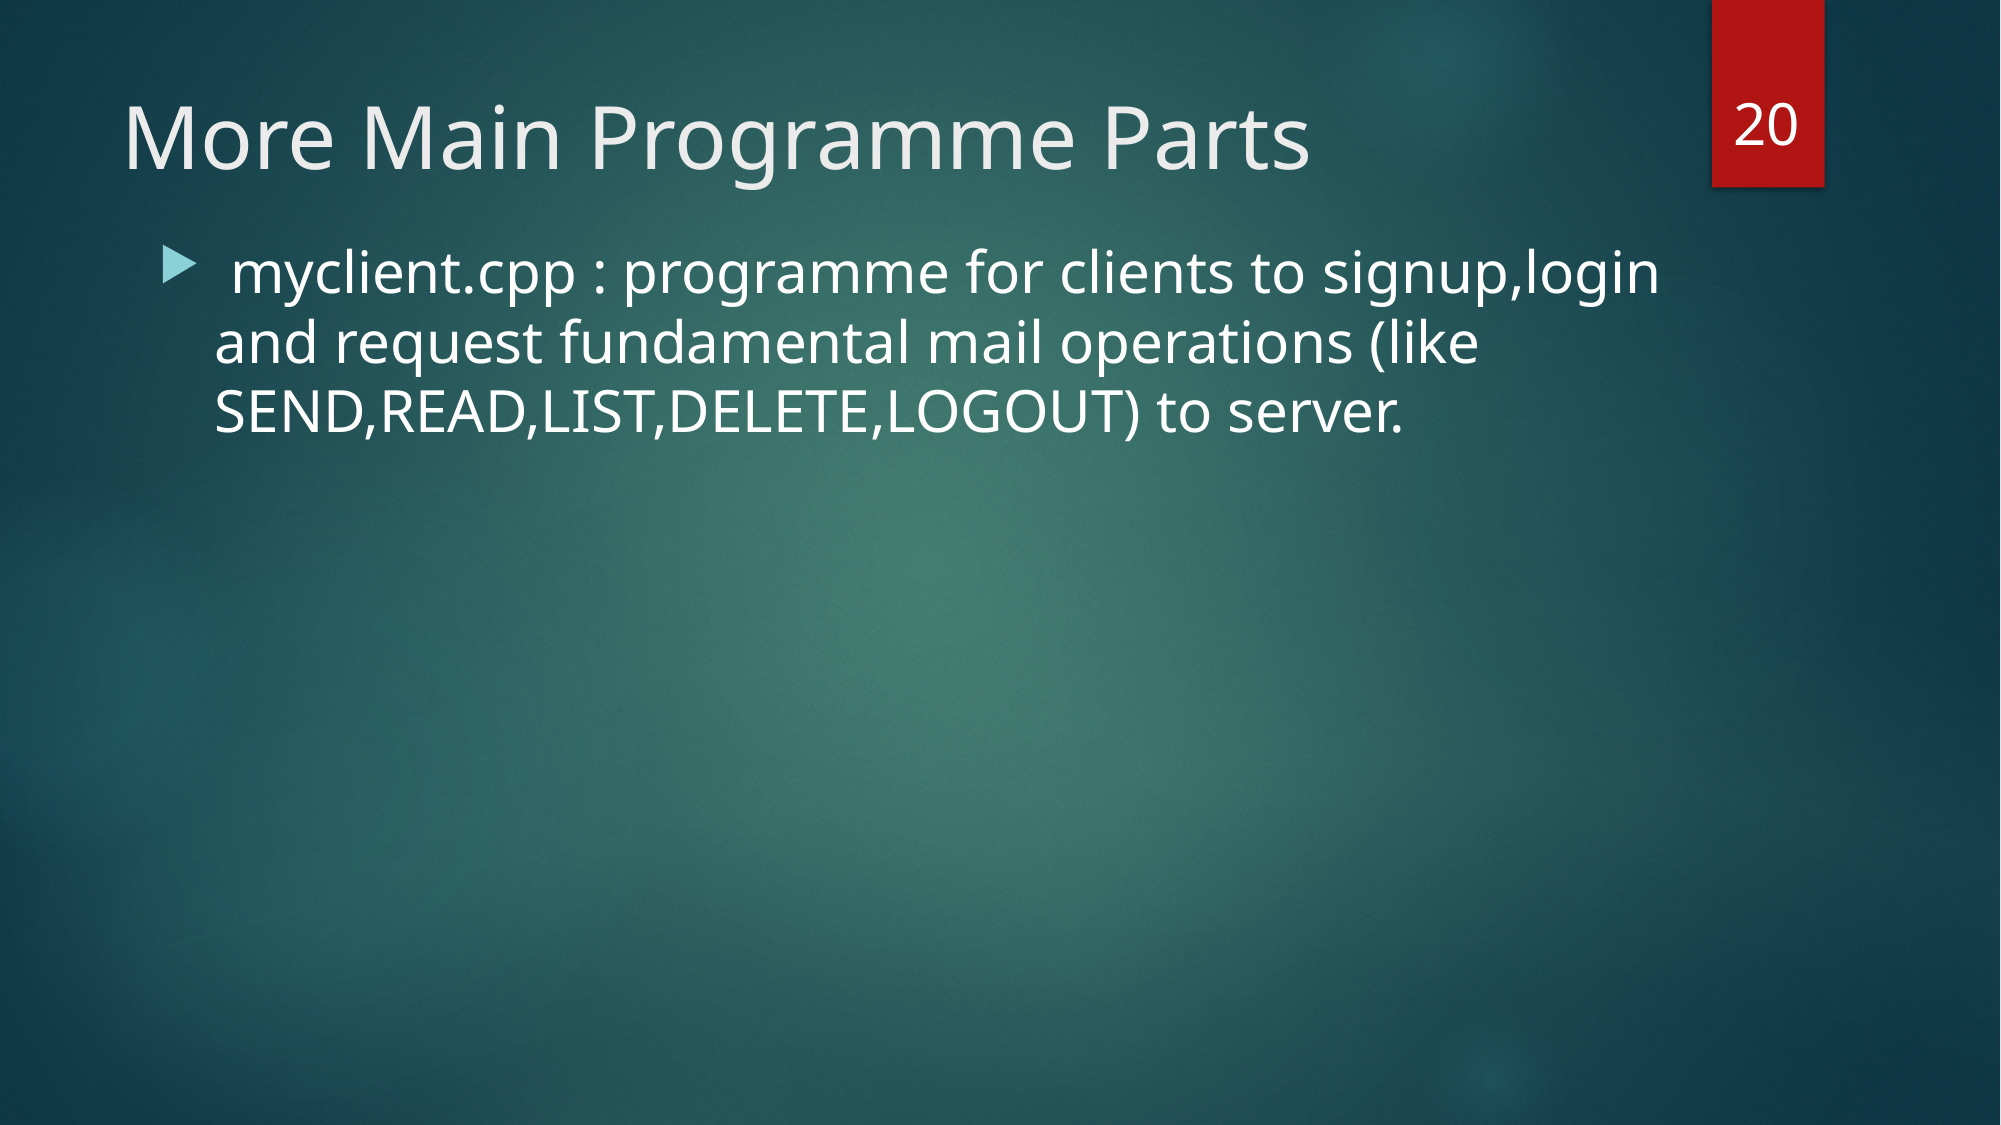

20
# More Main Programme Parts
 myclient.cpp : programme for clients to signup,login and request fundamental mail operations (like SEND,READ,LIST,DELETE,LOGOUT) to server.